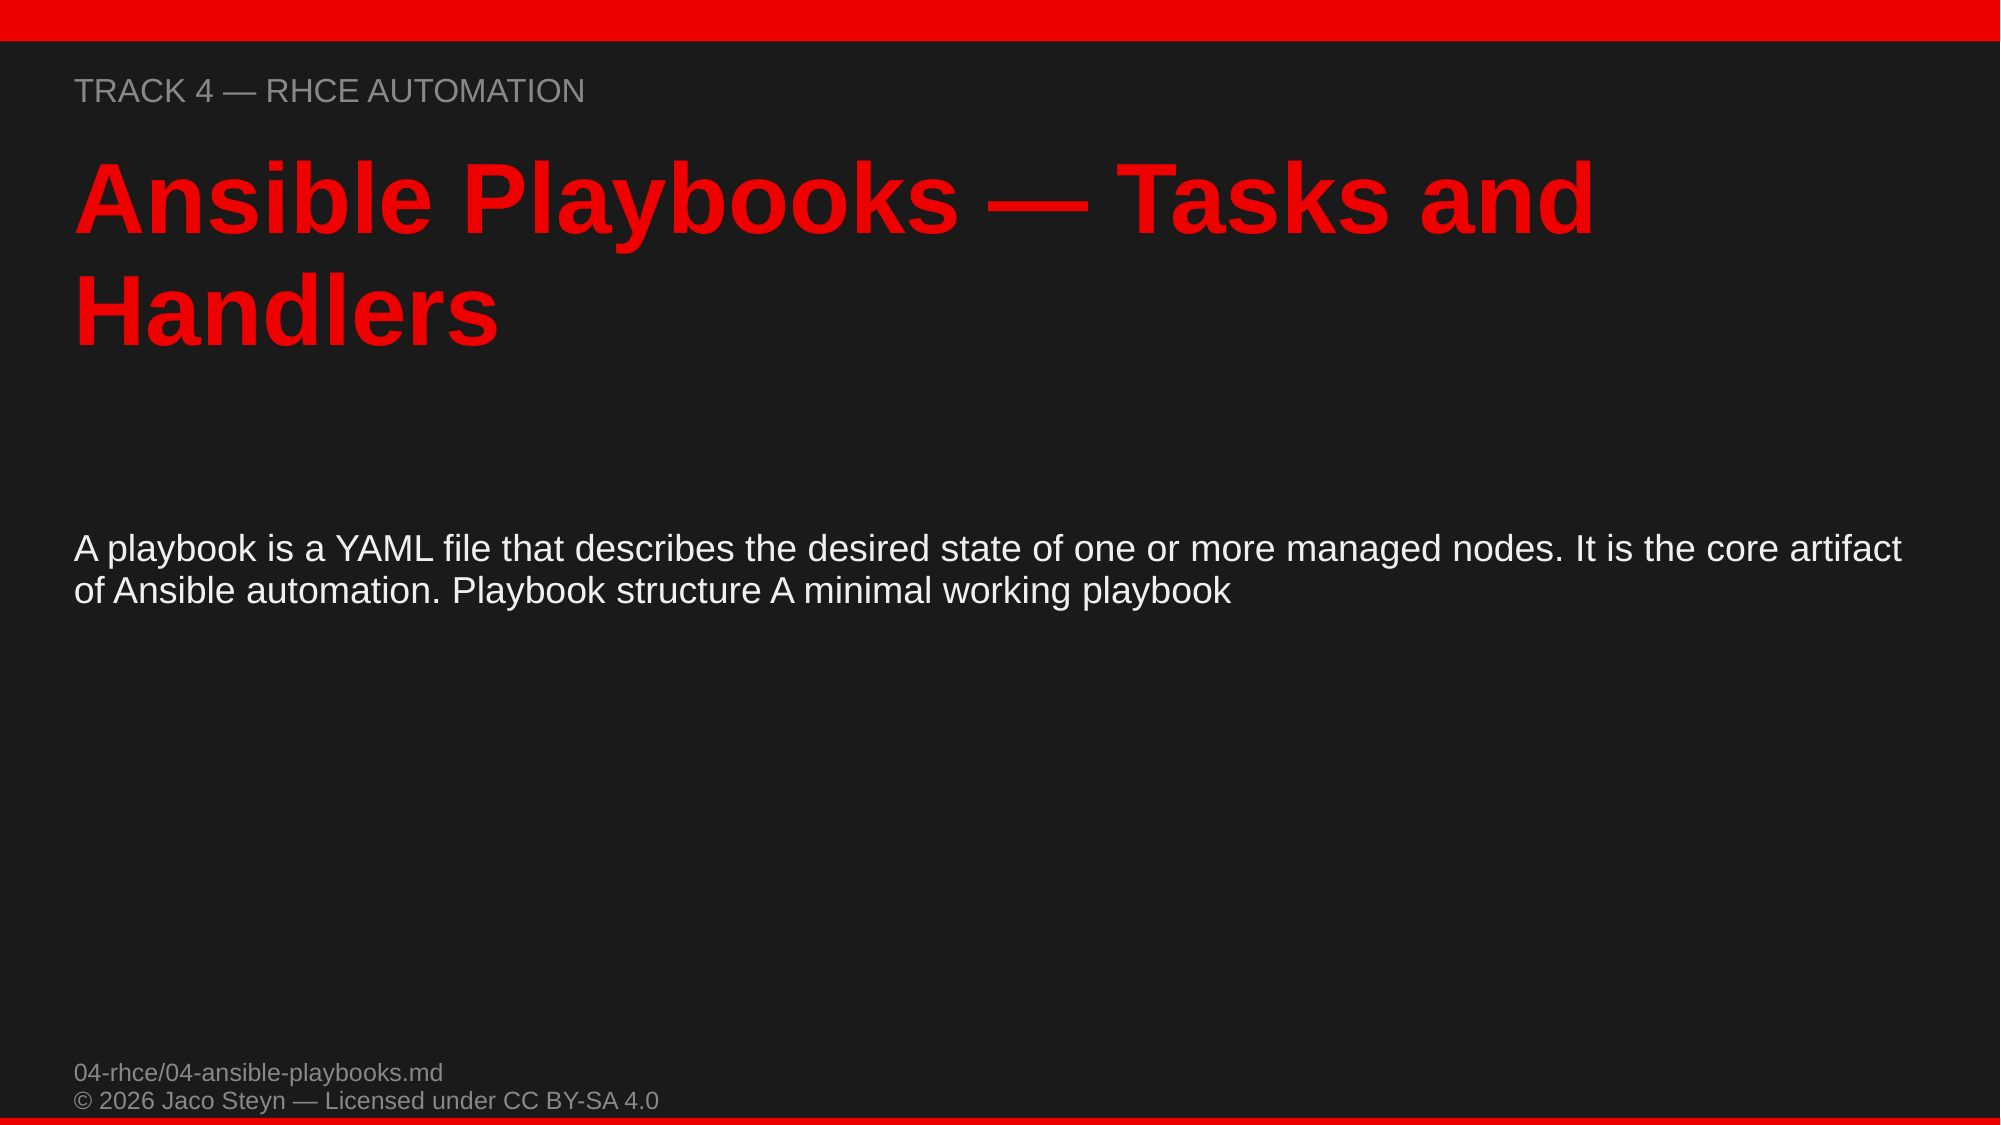

TRACK 4 — RHCE AUTOMATION
Ansible Playbooks — Tasks and Handlers
A playbook is a YAML file that describes the desired state of one or more managed nodes. It is the core artifact of Ansible automation. Playbook structure A minimal working playbook
04-rhce/04-ansible-playbooks.md
© 2026 Jaco Steyn — Licensed under CC BY-SA 4.0